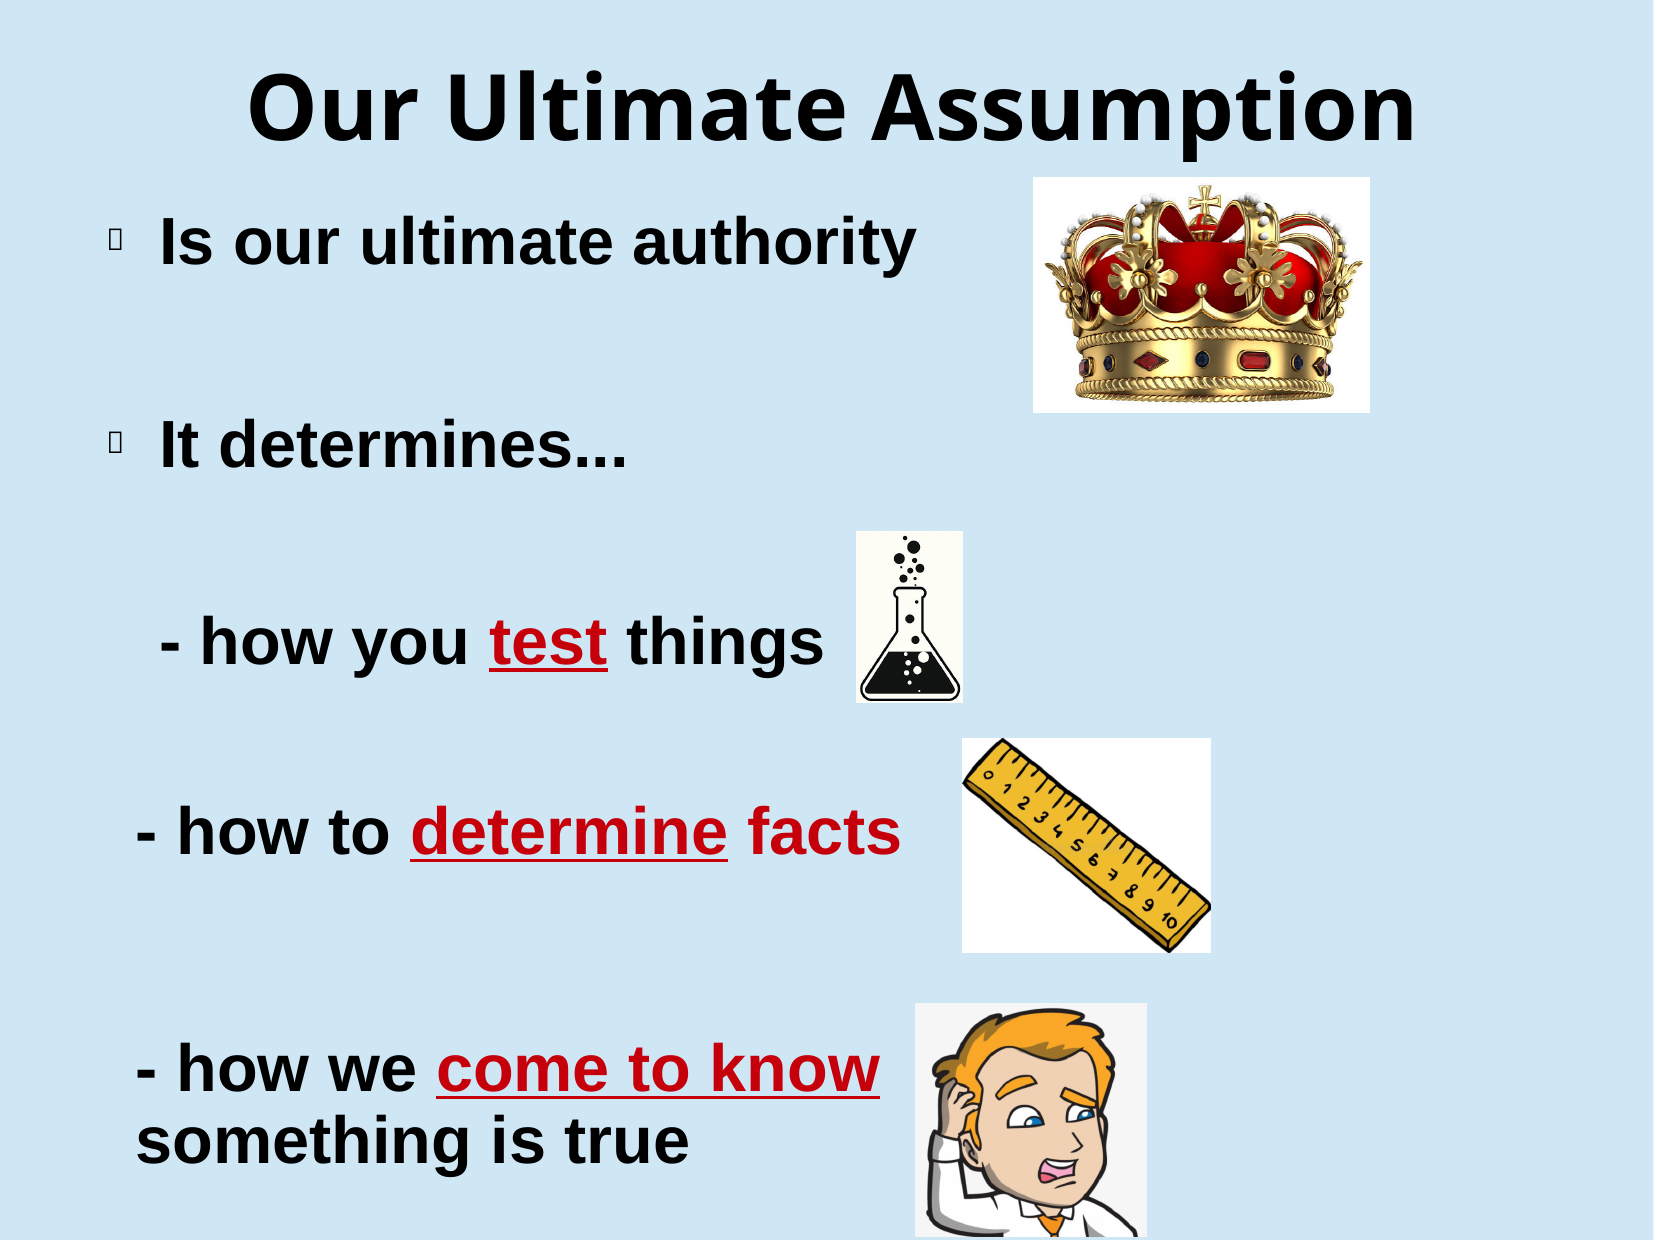

# Our Ultimate Assumption
Is our ultimate authority
It determines...
- how you test things
- how to determine facts
- how we come to know
something is true